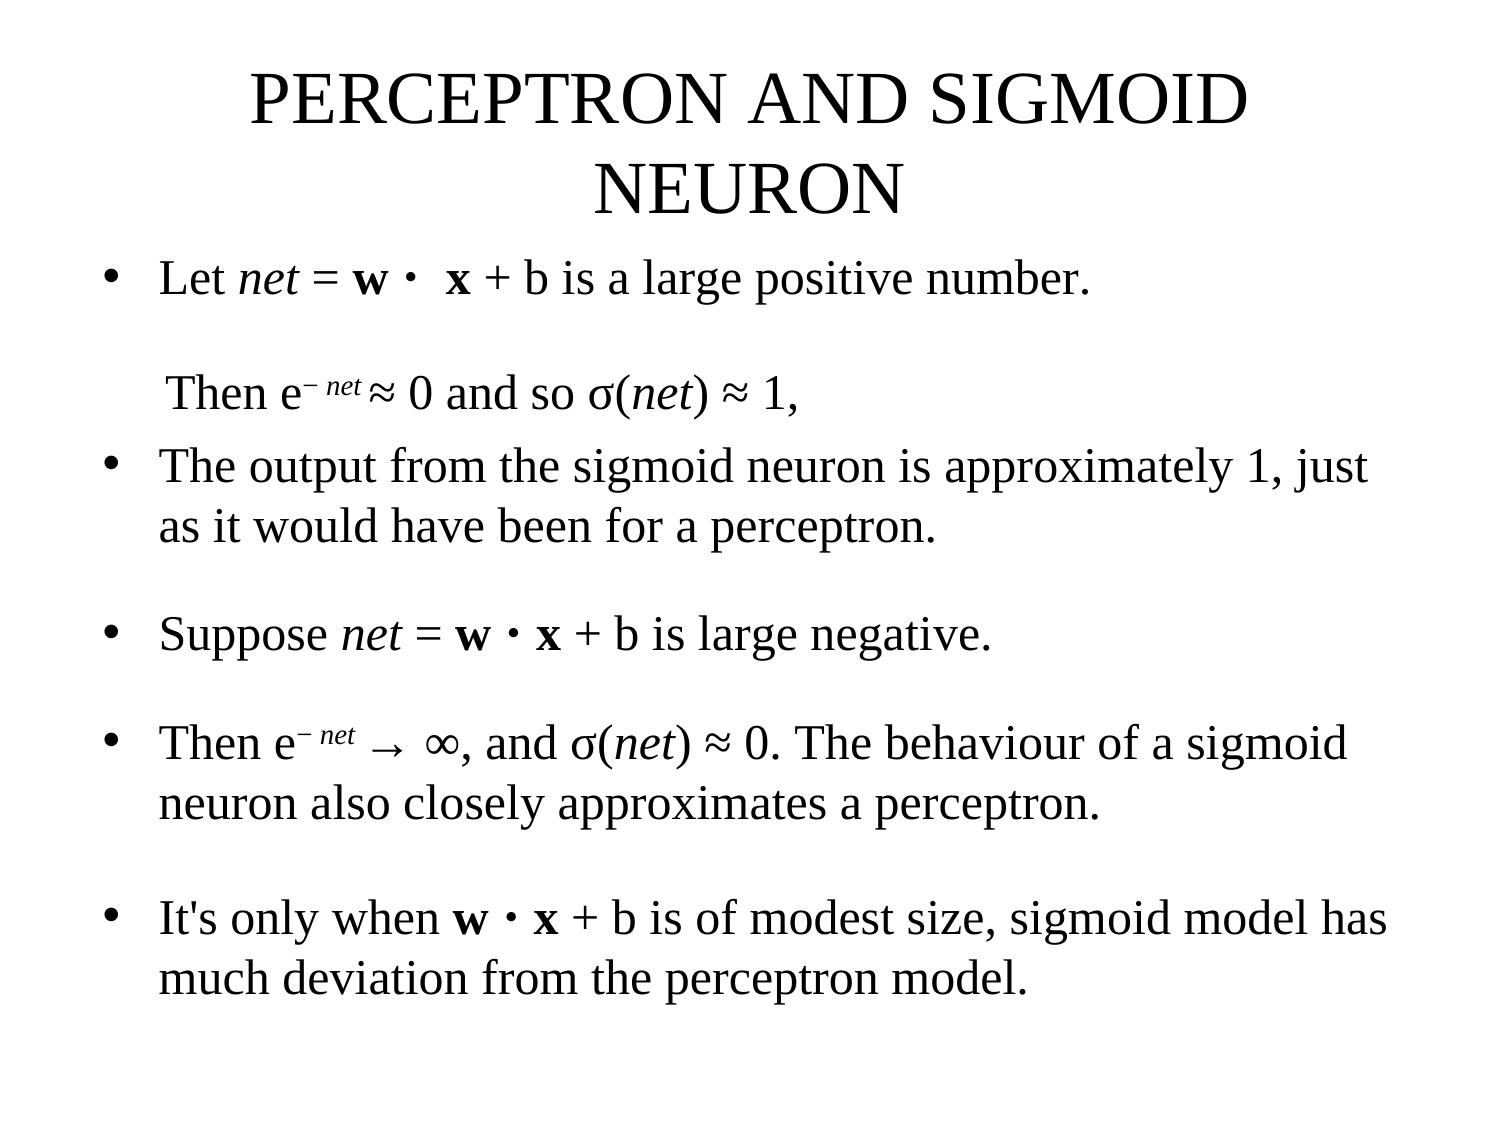

# PERCEPTRON AND SIGMOID NEURON
Let net = w ⋅ x + b is a large positive number.
 Then e− net ≈ 0 and so σ(net) ≈ 1,
The output from the sigmoid neuron is approximately 1, just as it would have been for a perceptron.
Suppose net = w ⋅ x + b is large negative.
Then e− net → ∞, and σ(net) ≈ 0. The behaviour of a sigmoid neuron also closely approximates a perceptron.
It's only when w ⋅ x + b is of modest size, sigmoid model has much deviation from the perceptron model.